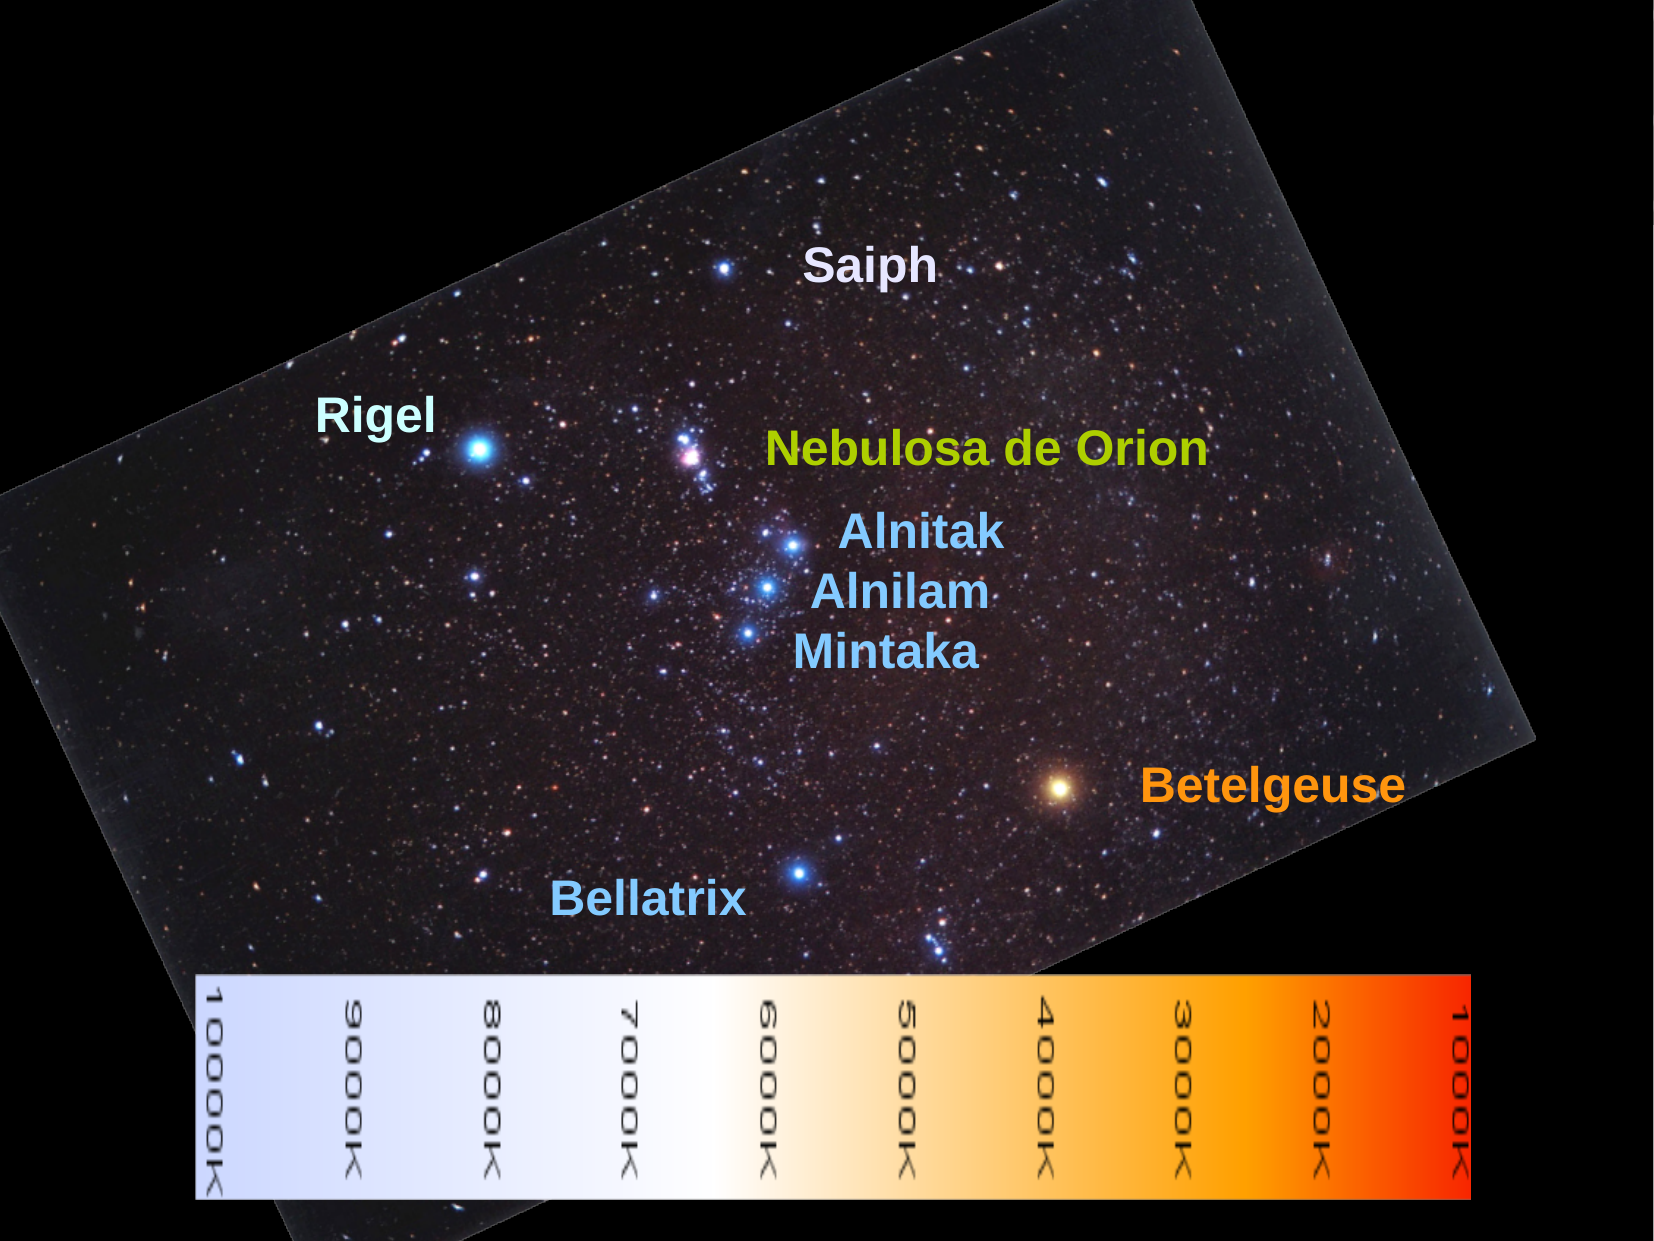

Saiph
Rigel
Nebulosa de Orion
Alnitak
Alnilam
Mintaka
Betelgeuse
Bellatrix
Sep 22, 2016
H. Asorey - IPAC 2016 - 07/16
5